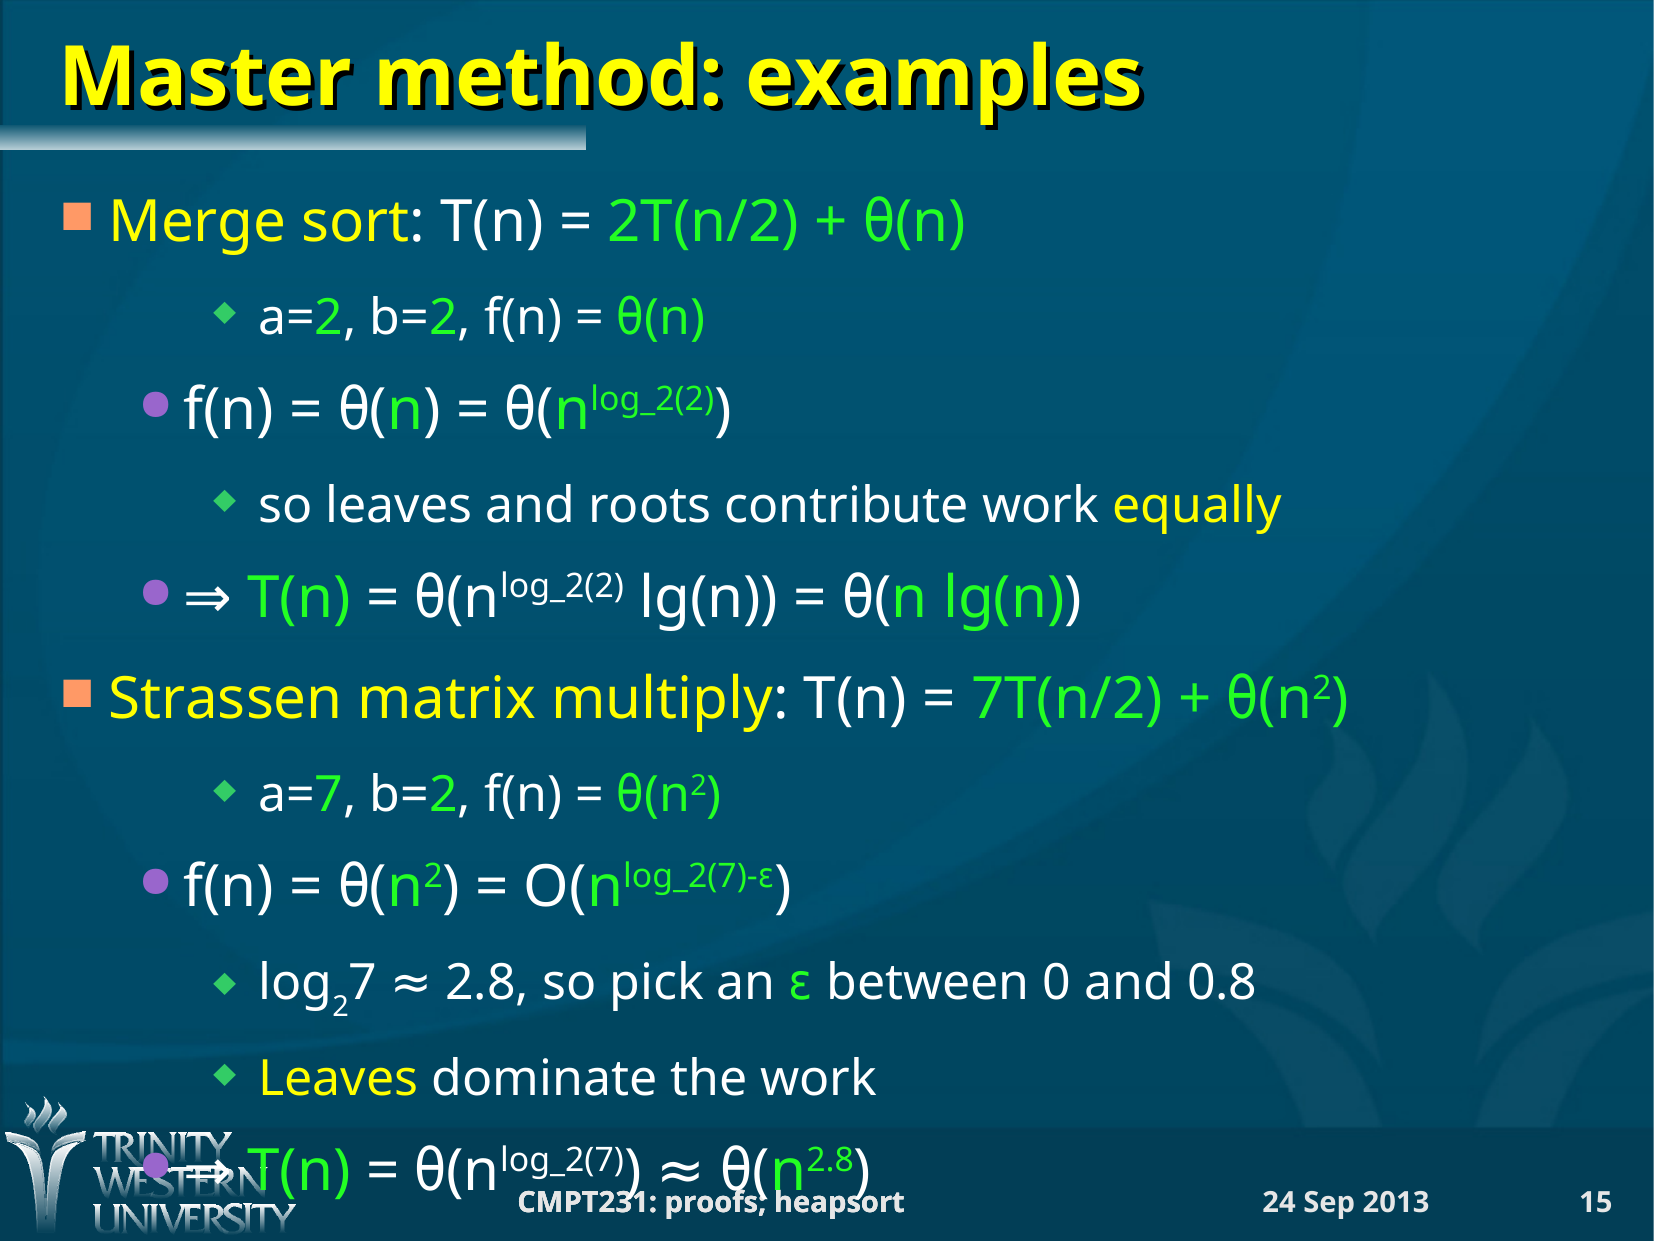

# Master method: examples
Merge sort: T(n) = 2T(n/2) + θ(n)
a=2, b=2, f(n) = θ(n)
f(n) = θ(n) = θ(nlog_2(2))
so leaves and roots contribute work equally
⇒ T(n) = θ(nlog_2(2) lg(n)) = θ(n lg(n))
Strassen matrix multiply: T(n) = 7T(n/2) + θ(n2)
a=7, b=2, f(n) = θ(n2)
f(n) = θ(n2) = O(nlog_2(7)-ε)
log27 ≈ 2.8, so pick an ε between 0 and 0.8
Leaves dominate the work
⇒ T(n) = θ(nlog_2(7)) ≈ θ(n2.8)
CMPT231: proofs; heapsort
24 Sep 2013
15